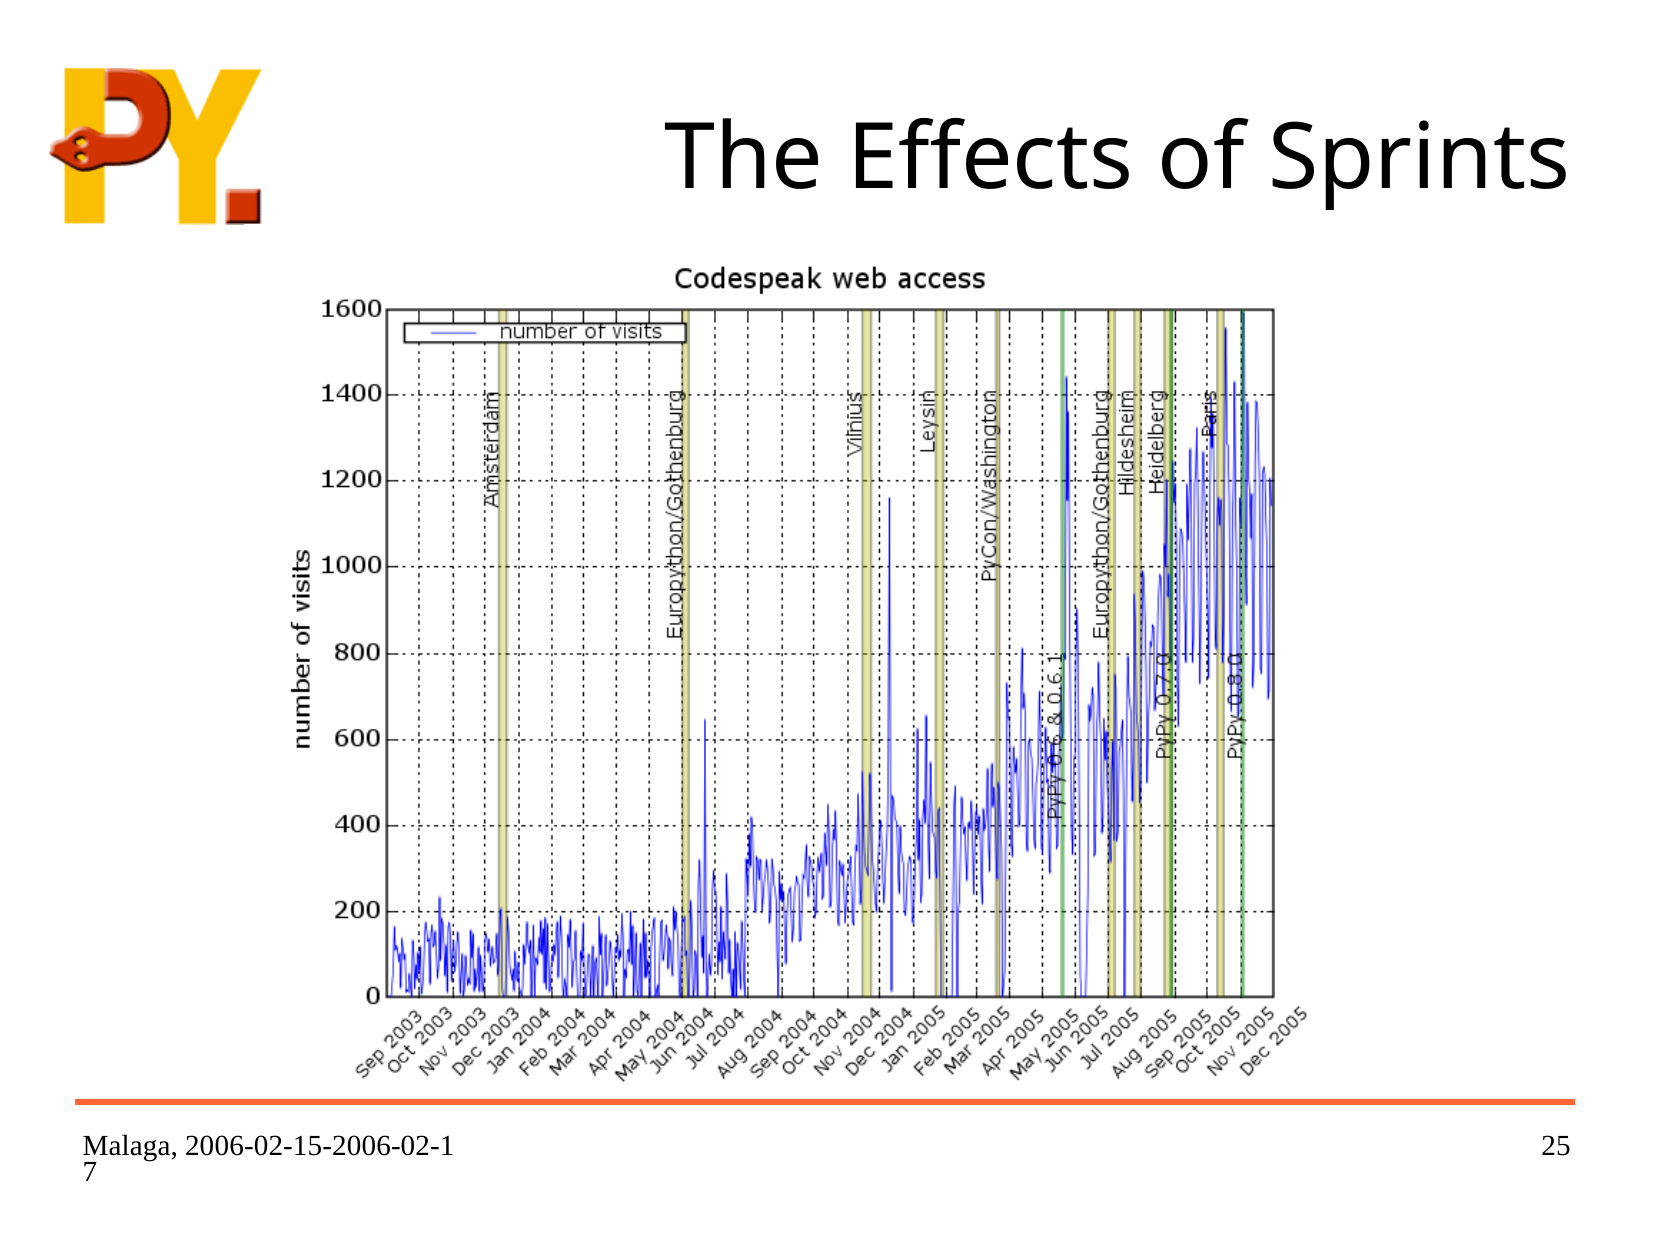

# The Effects of Sprints
Malaga, 2006-02-15-2006-02-17
25